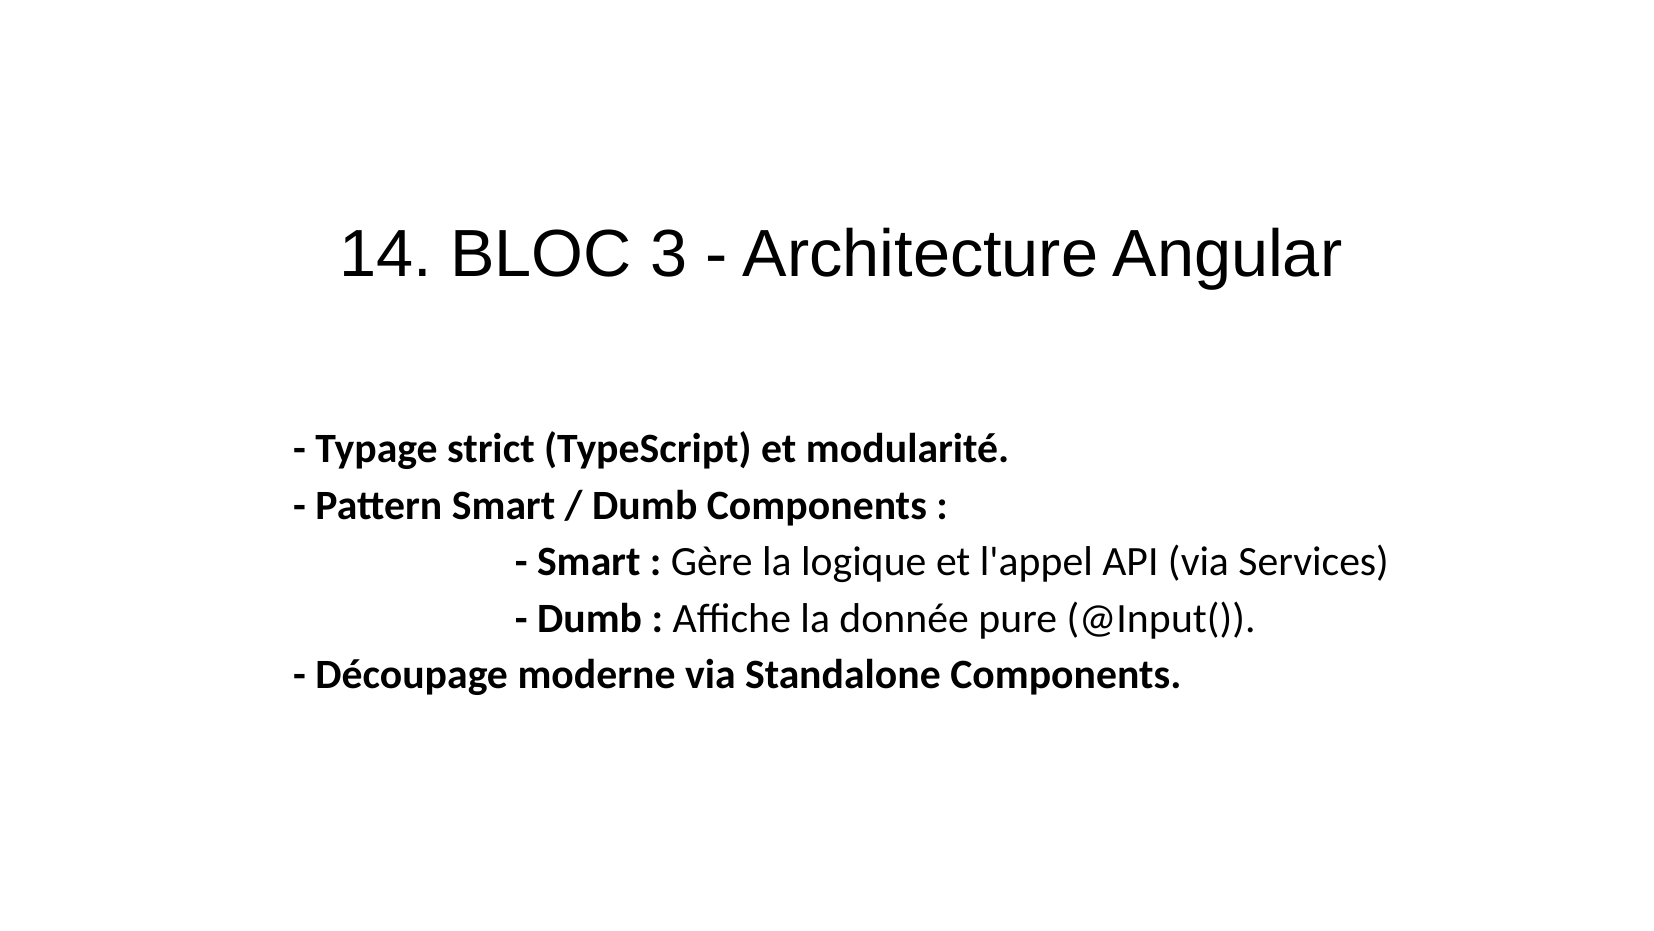

# 14. BLOC 3 - Architecture Angular
- Typage strict (TypeScript) et modularité.
- Pattern Smart / Dumb Components :
	- Smart : Gère la logique et l'appel API (via Services)
	- Dumb : Affiche la donnée pure (@Input()).
- Découpage moderne via Standalone Components.